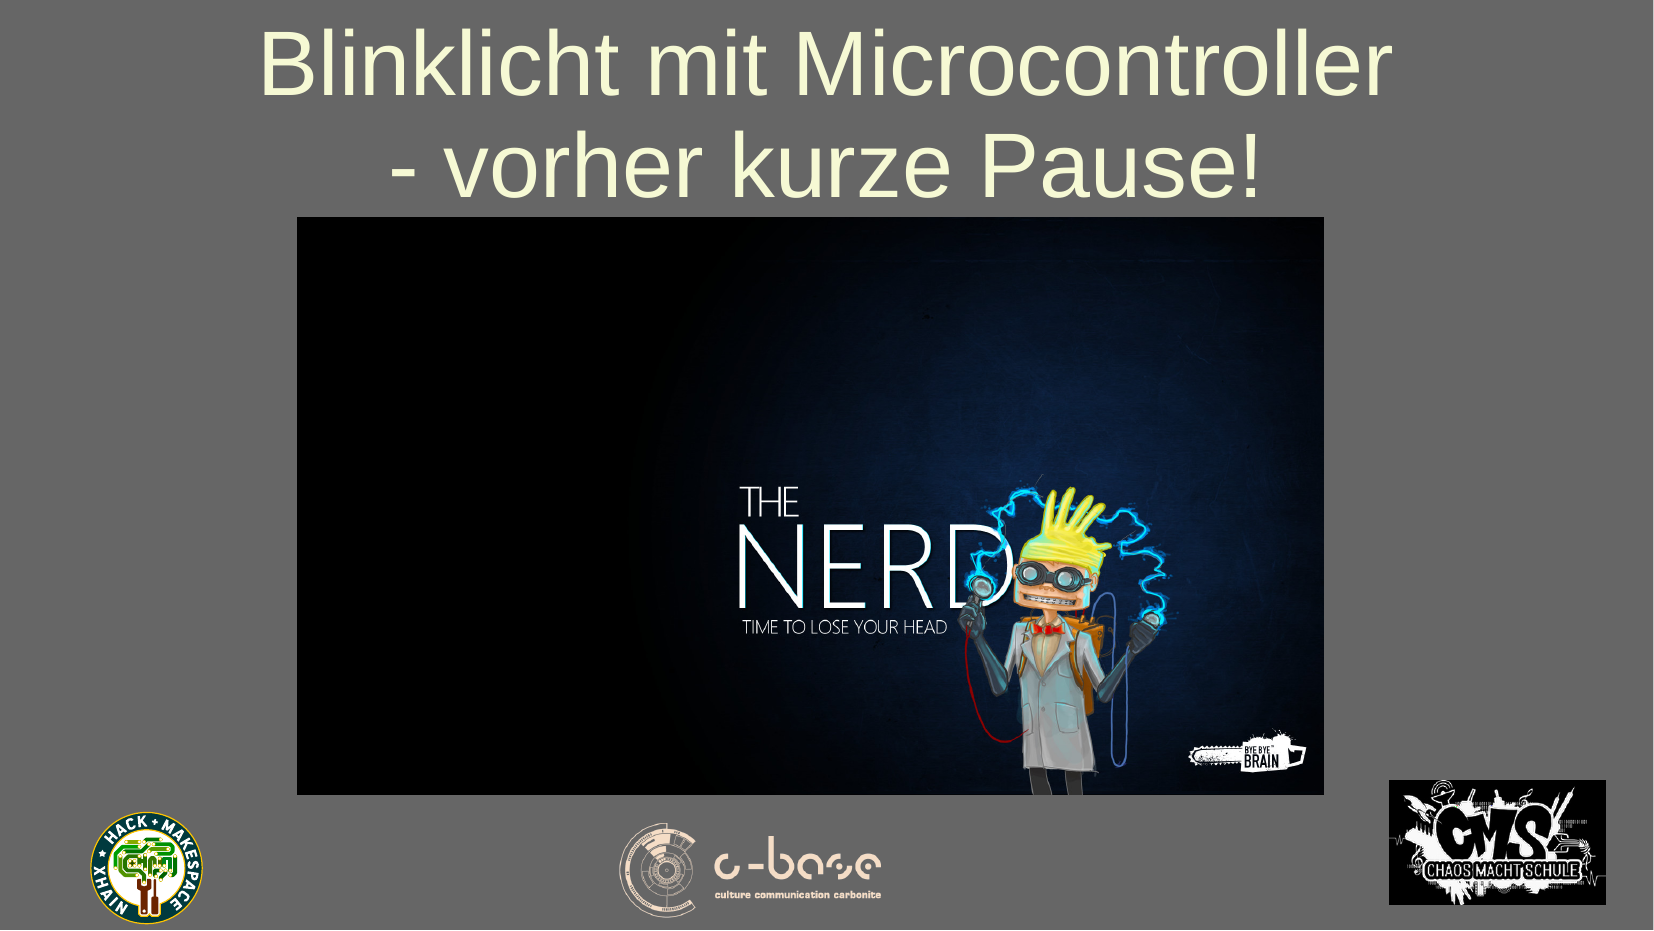

# Blinklicht mit Microcontroller - vorher kurze Pause!